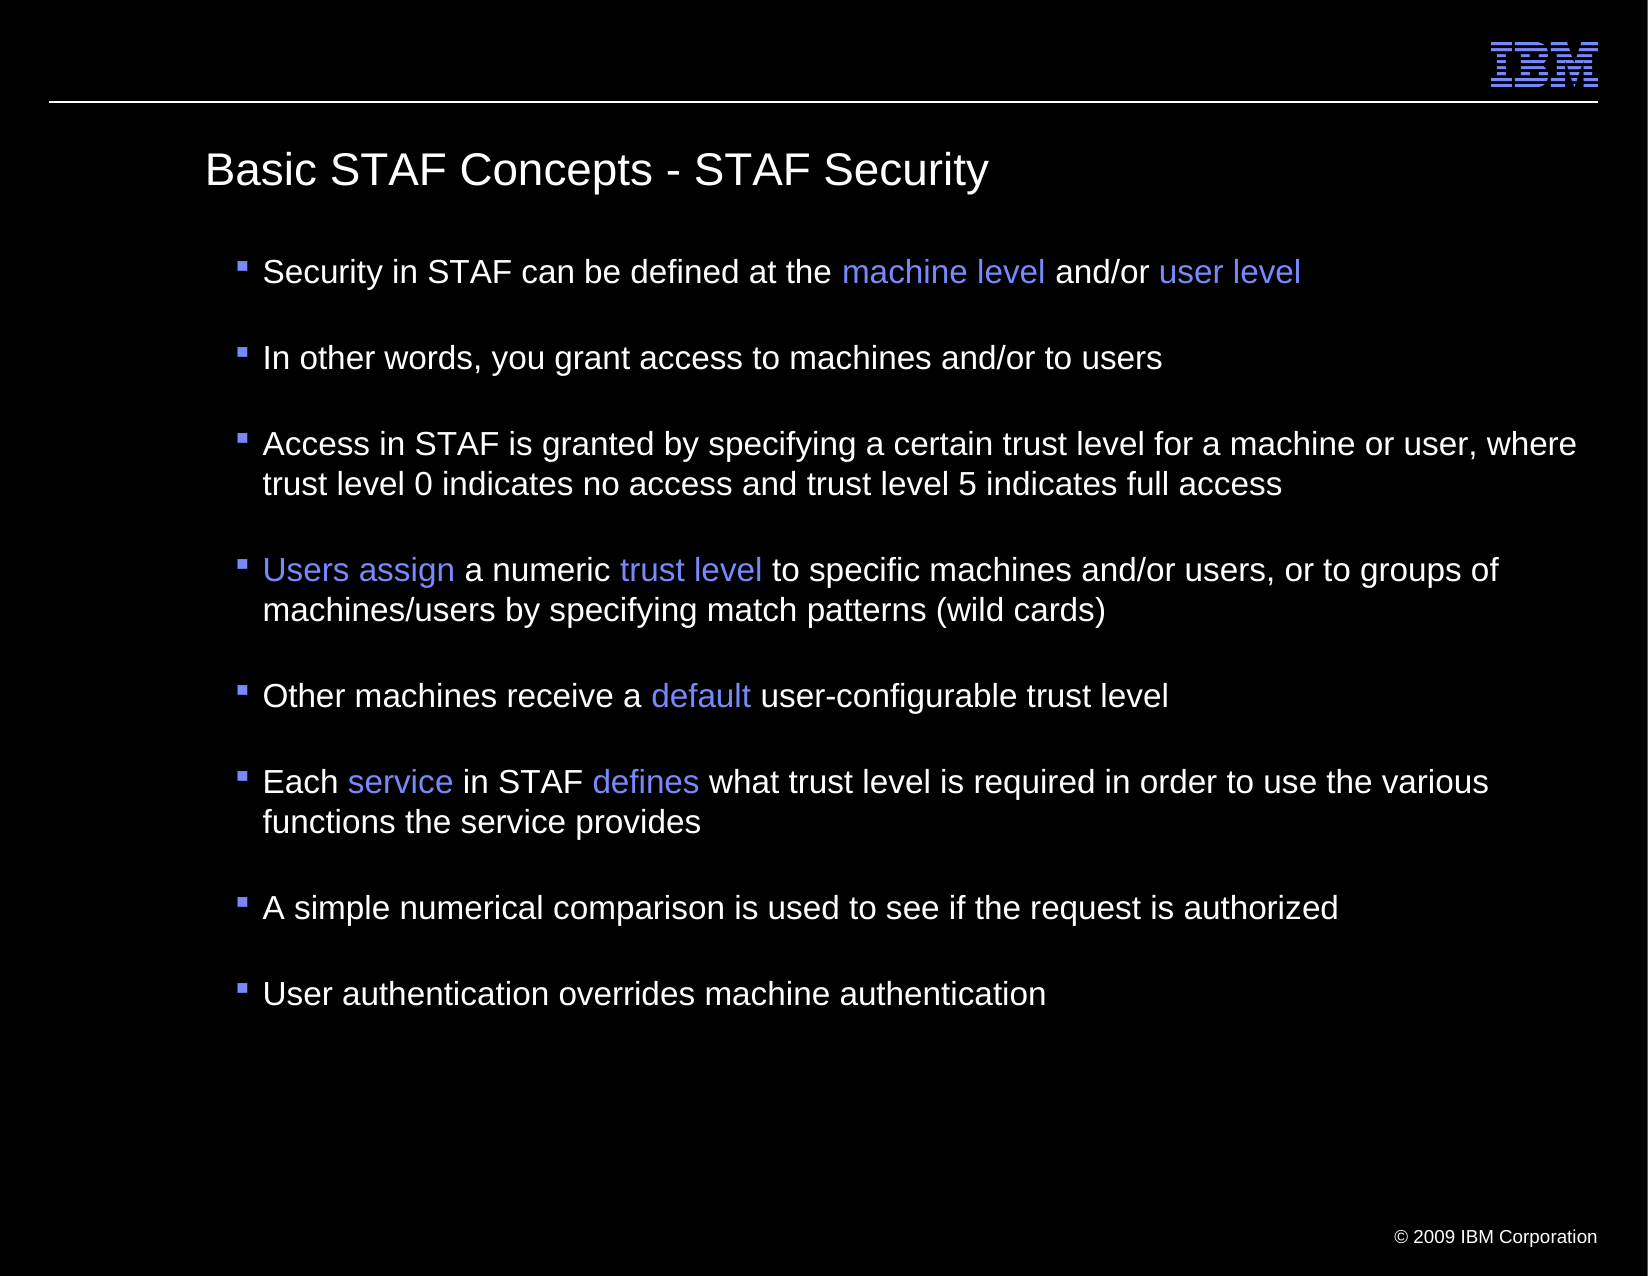

# Basic STAF Concepts - STAF Security
Security in STAF can be defined at the machine level and/or user level
In other words, you grant access to machines and/or to users
Access in STAF is granted by specifying a certain trust level for a machine or user, where trust level 0 indicates no access and trust level 5 indicates full access
Users assign a numeric trust level to specific machines and/or users, or to groups of machines/users by specifying match patterns (wild cards)
Other machines receive a default user-configurable trust level
Each service in STAF defines what trust level is required in order to use the various functions the service provides
A simple numerical comparison is used to see if the request is authorized
User authentication overrides machine authentication